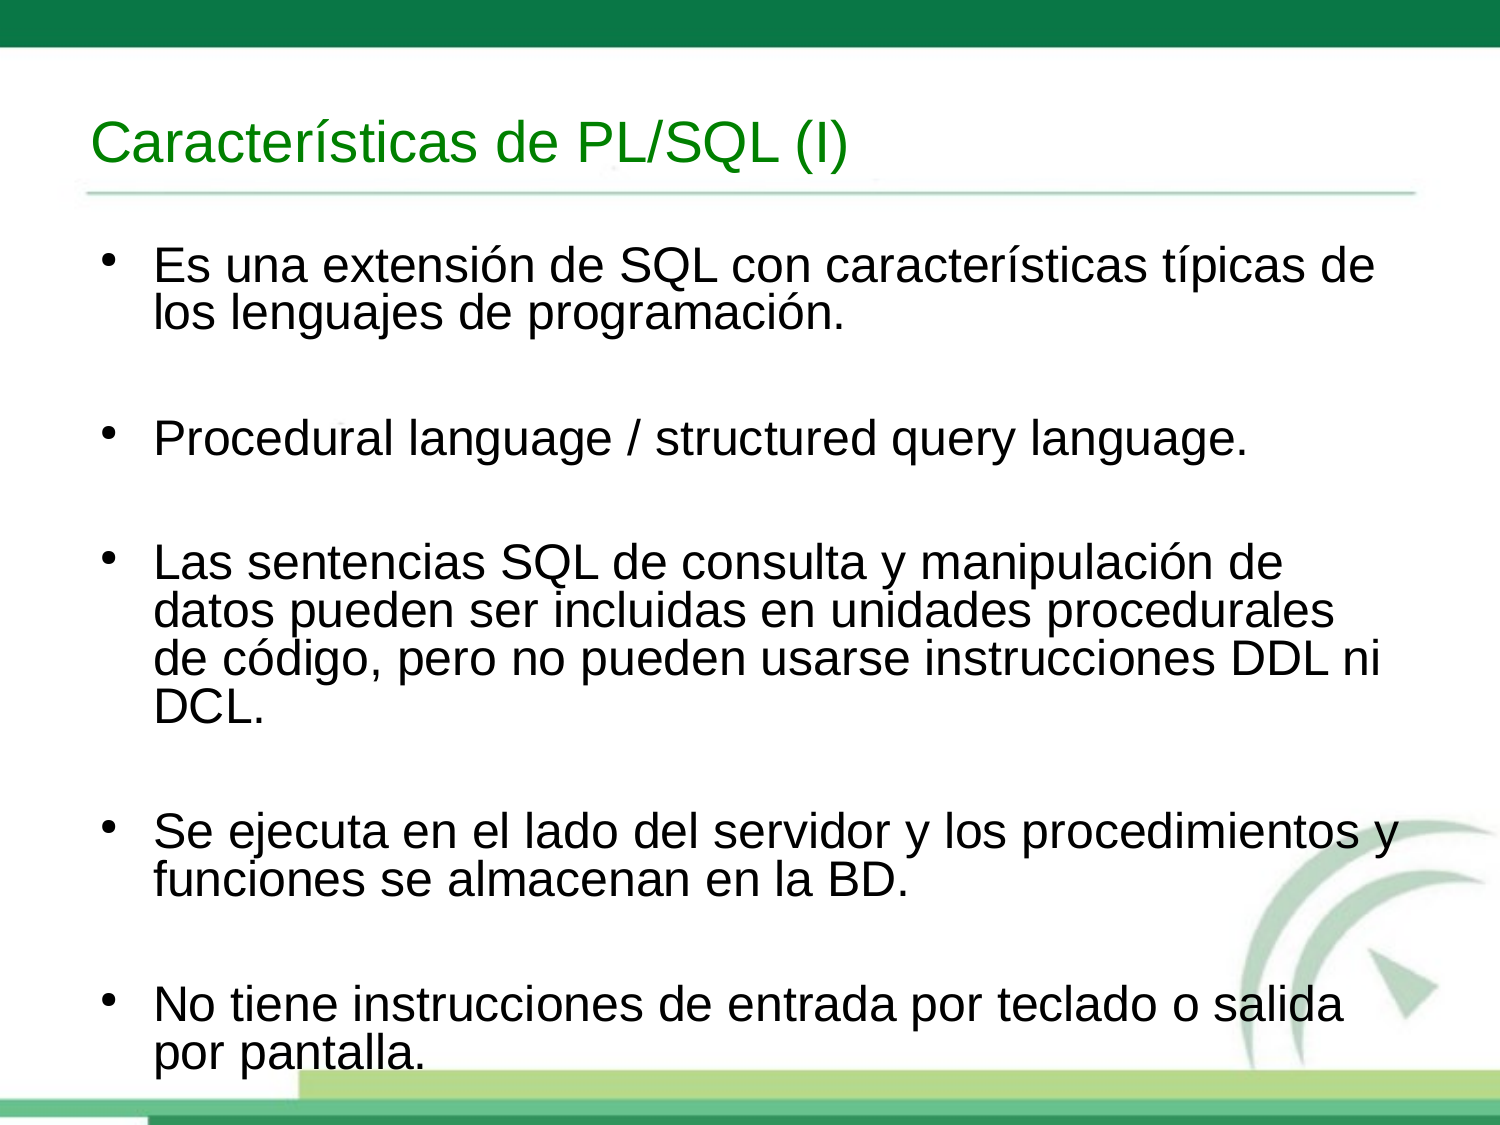

# Características de PL/SQL (I)
Es una extensión de SQL con características típicas de los lenguajes de programación.
Procedural language / structured query language.
Las sentencias SQL de consulta y manipulación de datos pueden ser incluidas en unidades procedurales de código, pero no pueden usarse instrucciones DDL ni DCL.
Se ejecuta en el lado del servidor y los procedimientos y funciones se almacenan en la BD.
No tiene instrucciones de entrada por teclado o salida por pantalla.